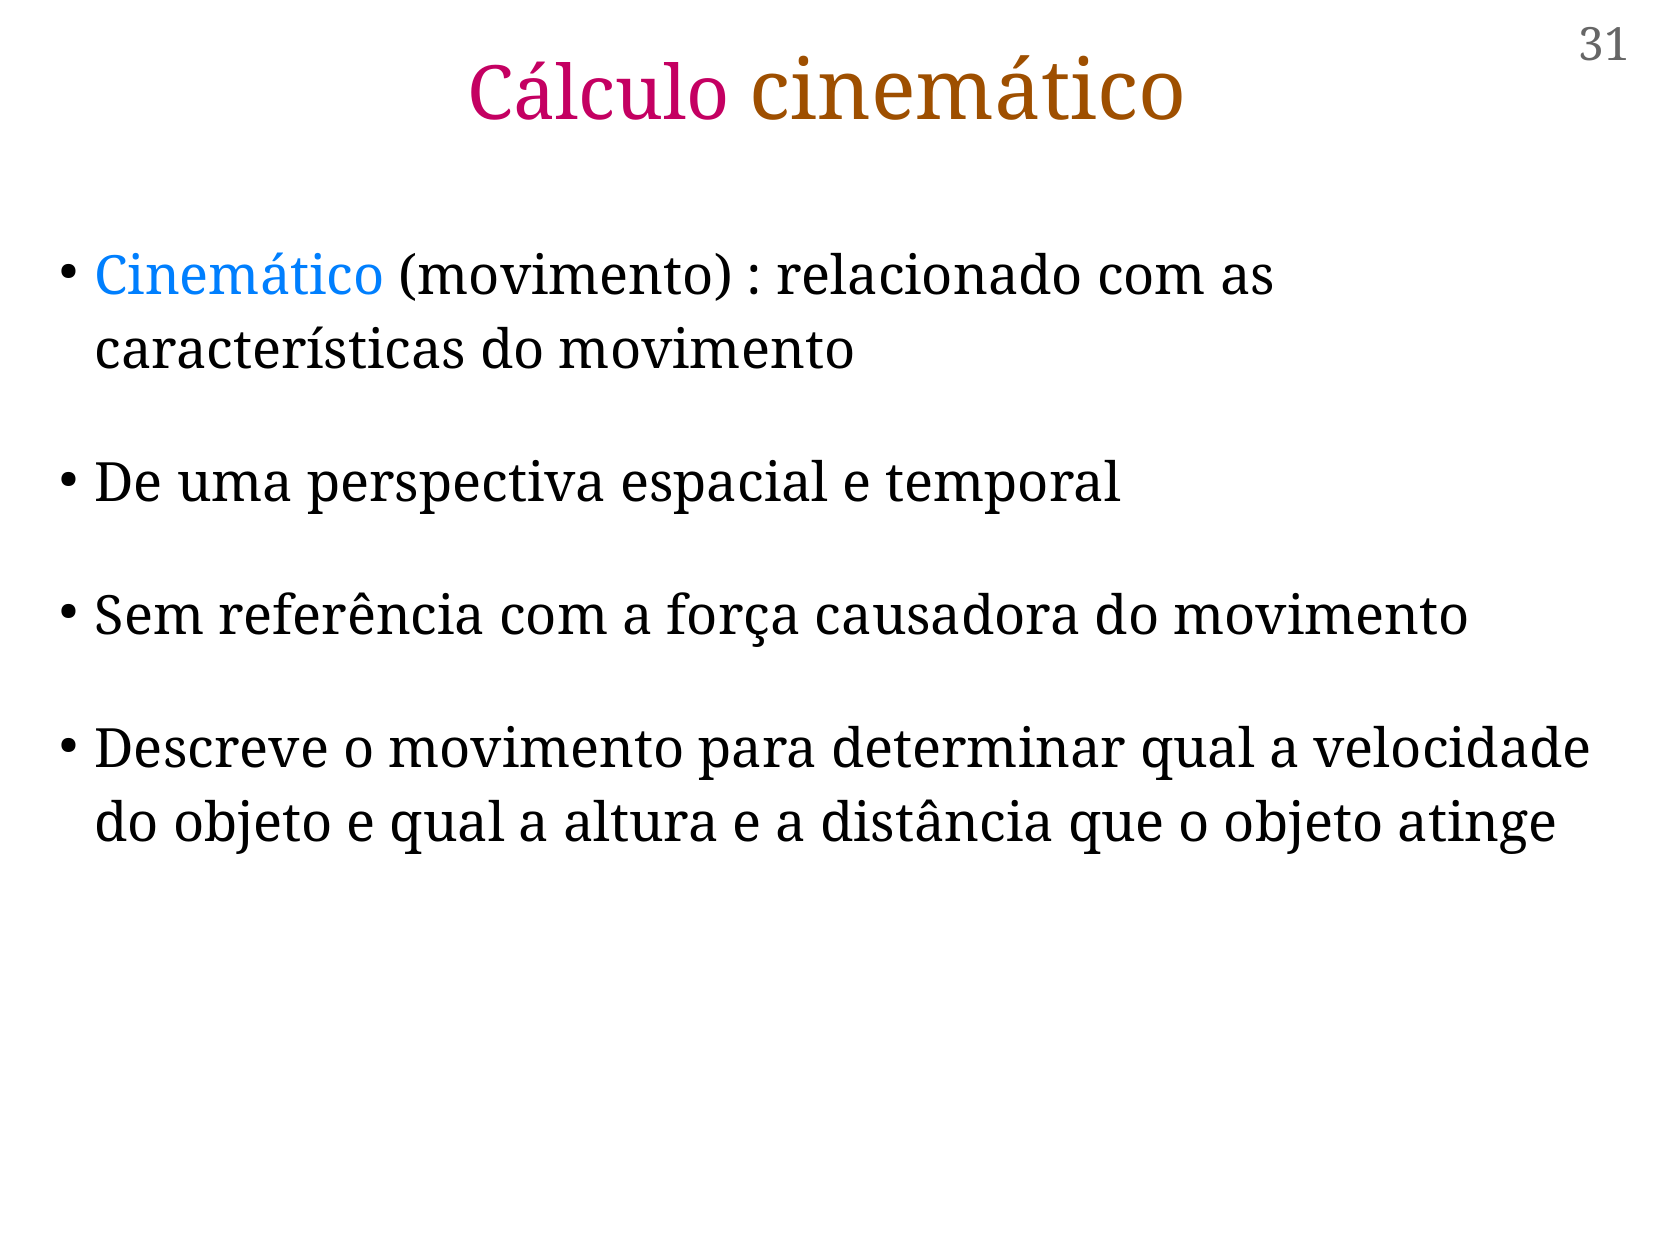

31
# Cálculo cinemático
Cinemático (movimento) : relacionado com as características do movimento
De uma perspectiva espacial e temporal
Sem referência com a força causadora do movimento
Descreve o movimento para determinar qual a velocidade do objeto e qual a altura e a distância que o objeto atinge